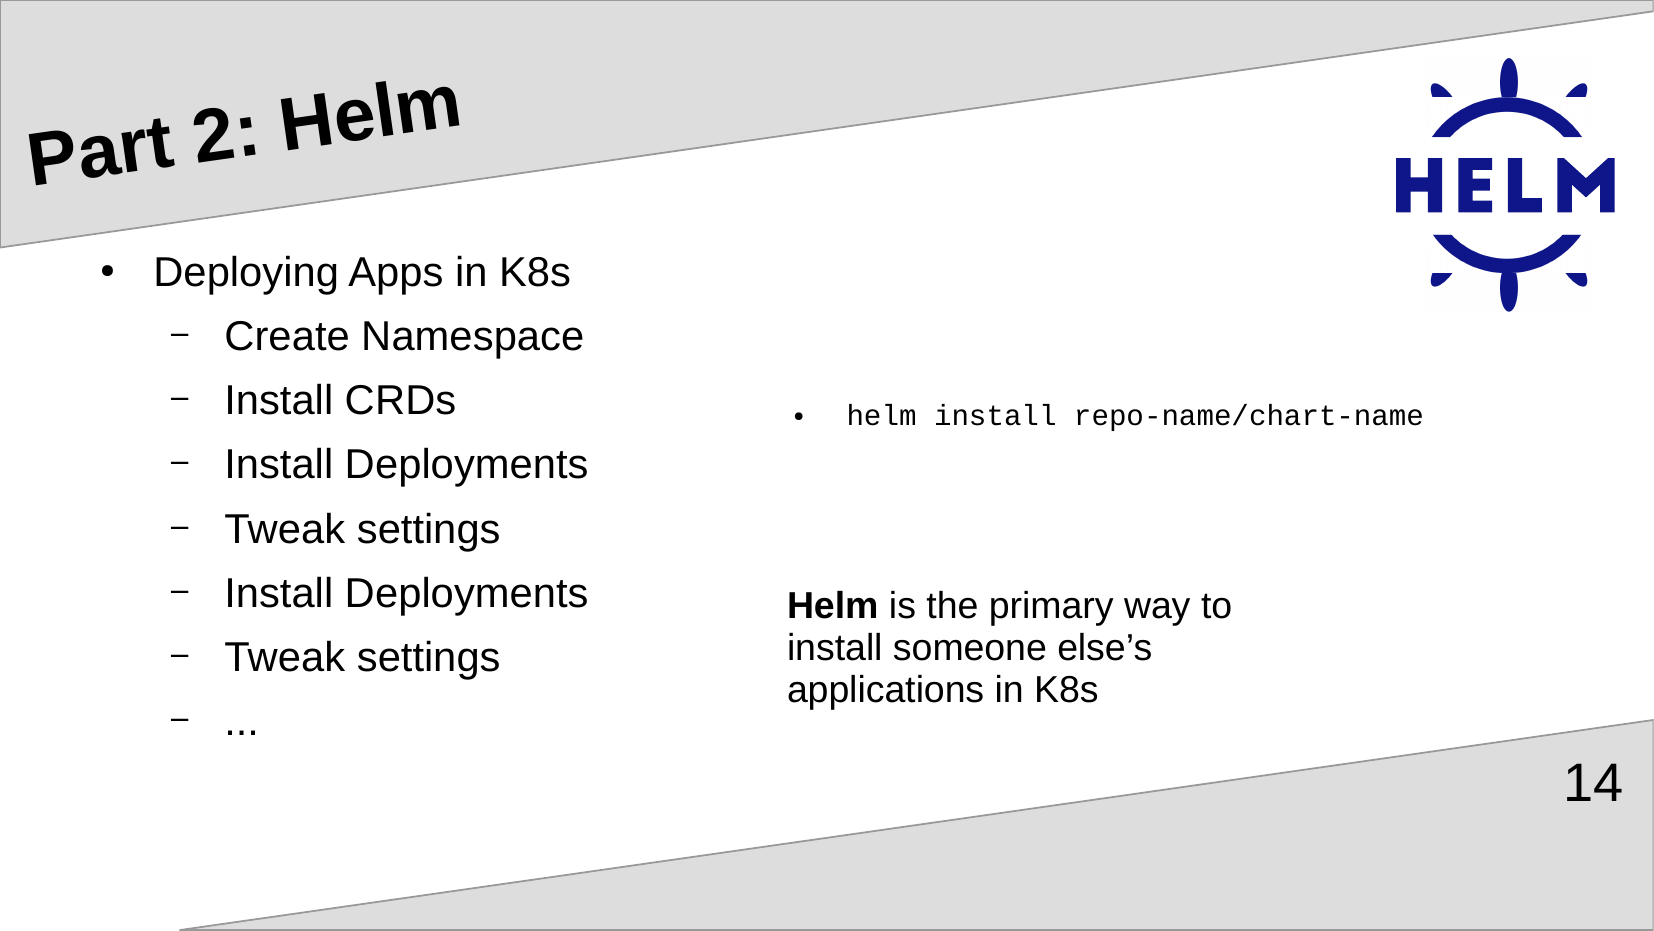

# Part 2: Helm
Deploying Apps in K8s
Create Namespace
Install CRDs
Install Deployments
Tweak settings
Install Deployments
Tweak settings
...
helm install repo-name/chart-name
Helm is the primary way to install someone else’s applications in K8s
14